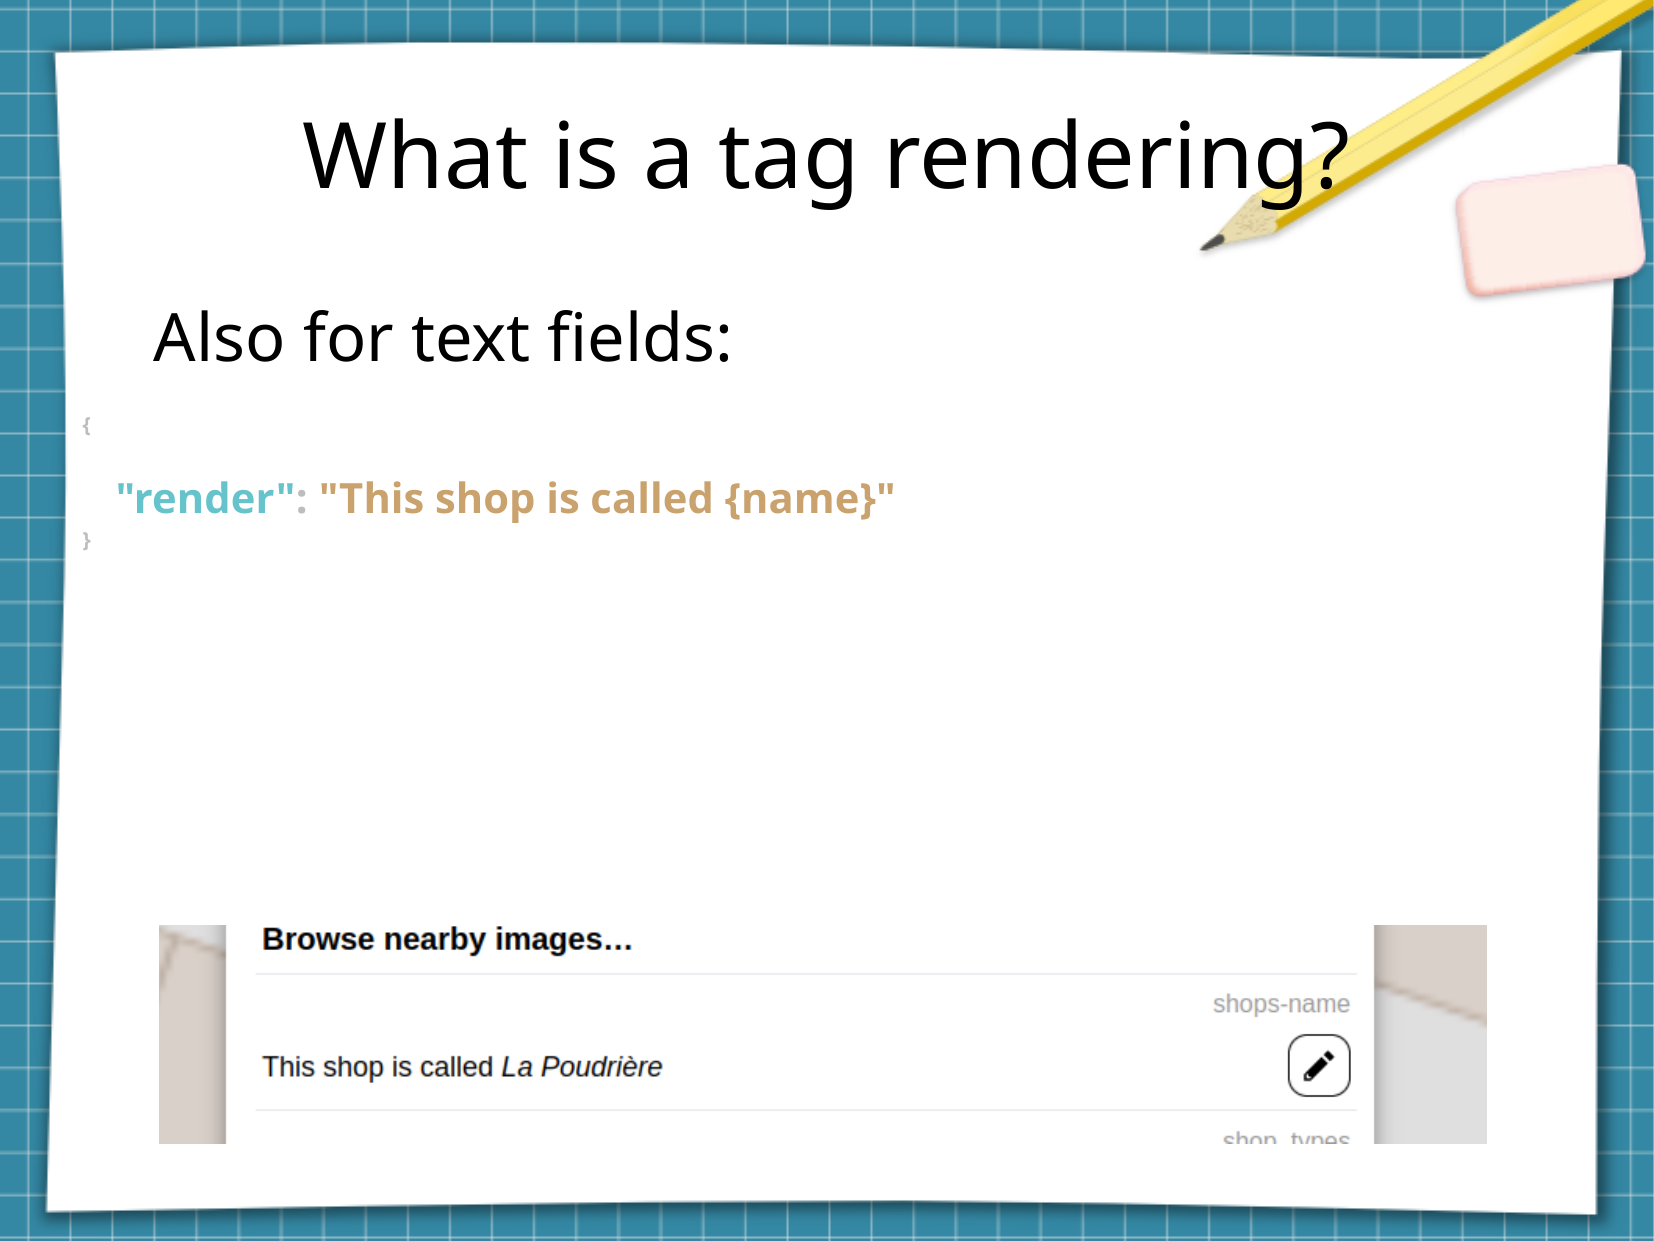

# What is a tag rendering?
Also for text fields:
{
 "render": "This shop is called {name}"
}